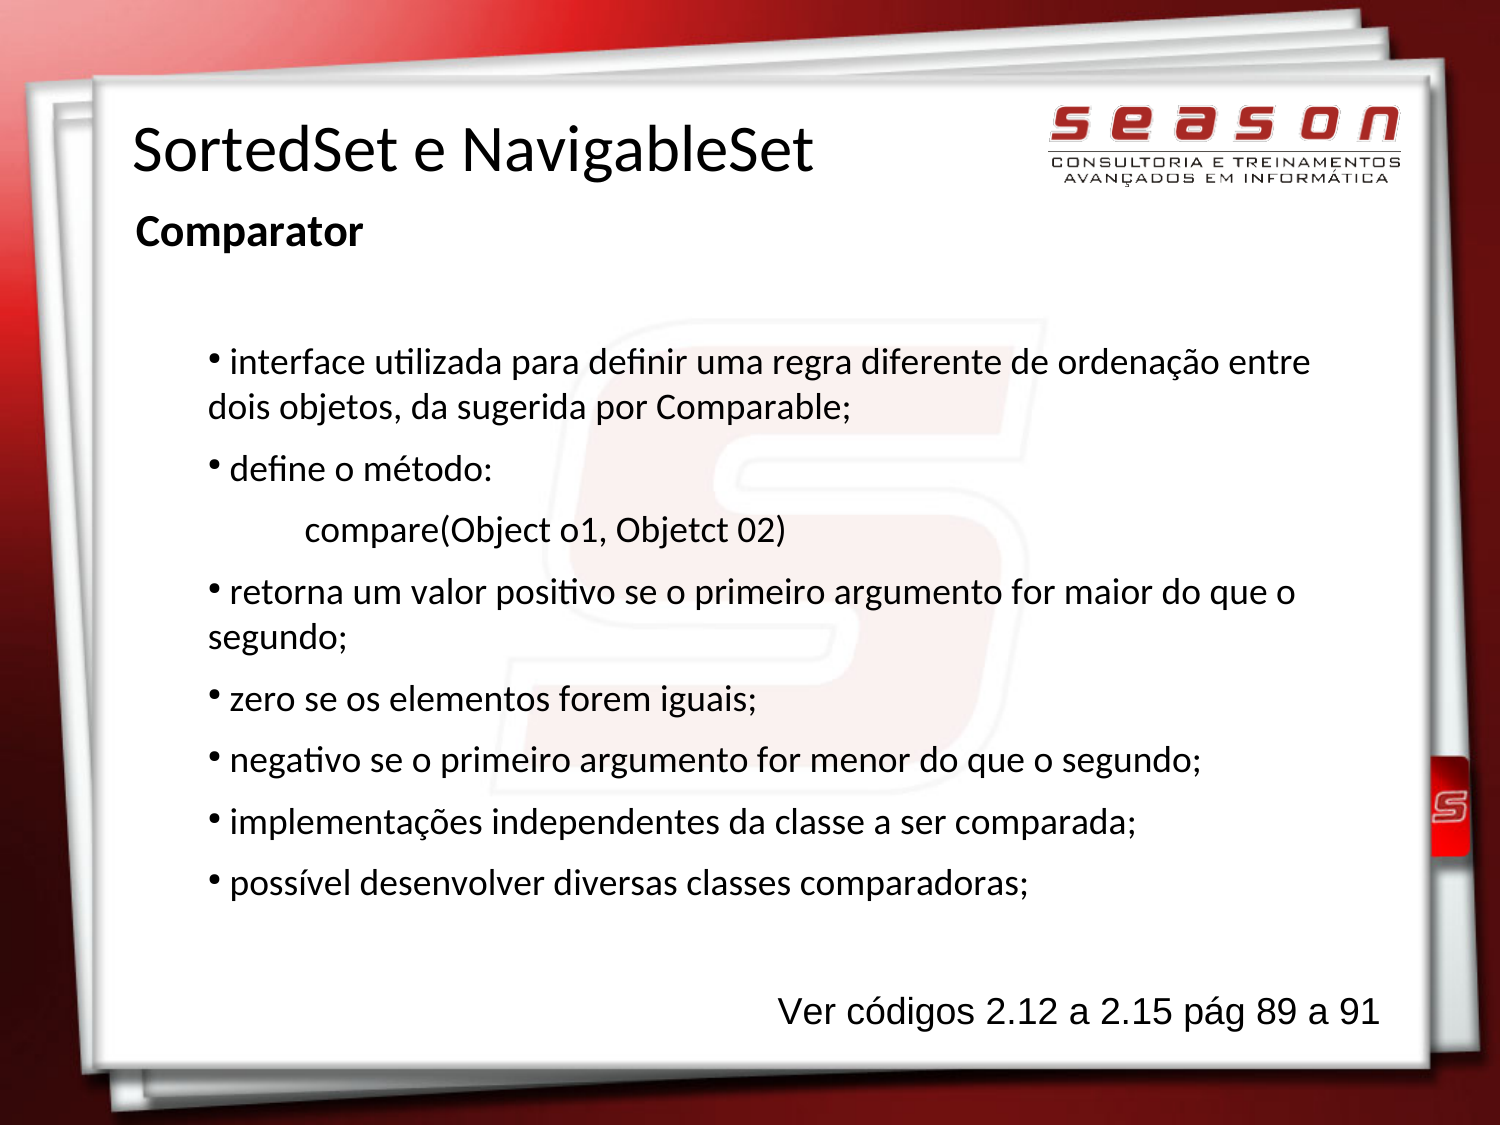

# SortedSet e NavigableSet
Comparator
 interface utilizada para definir uma regra diferente de ordenação entre dois objetos, da sugerida por Comparable;
 define o método:
 compare(Object o1, Objetct 02)
 retorna um valor positivo se o primeiro argumento for maior do que o segundo;
 zero se os elementos forem iguais;
 negativo se o primeiro argumento for menor do que o segundo;
 implementações independentes da classe a ser comparada;
 possível desenvolver diversas classes comparadoras;
Ver códigos 2.12 a 2.15 pág 89 a 91